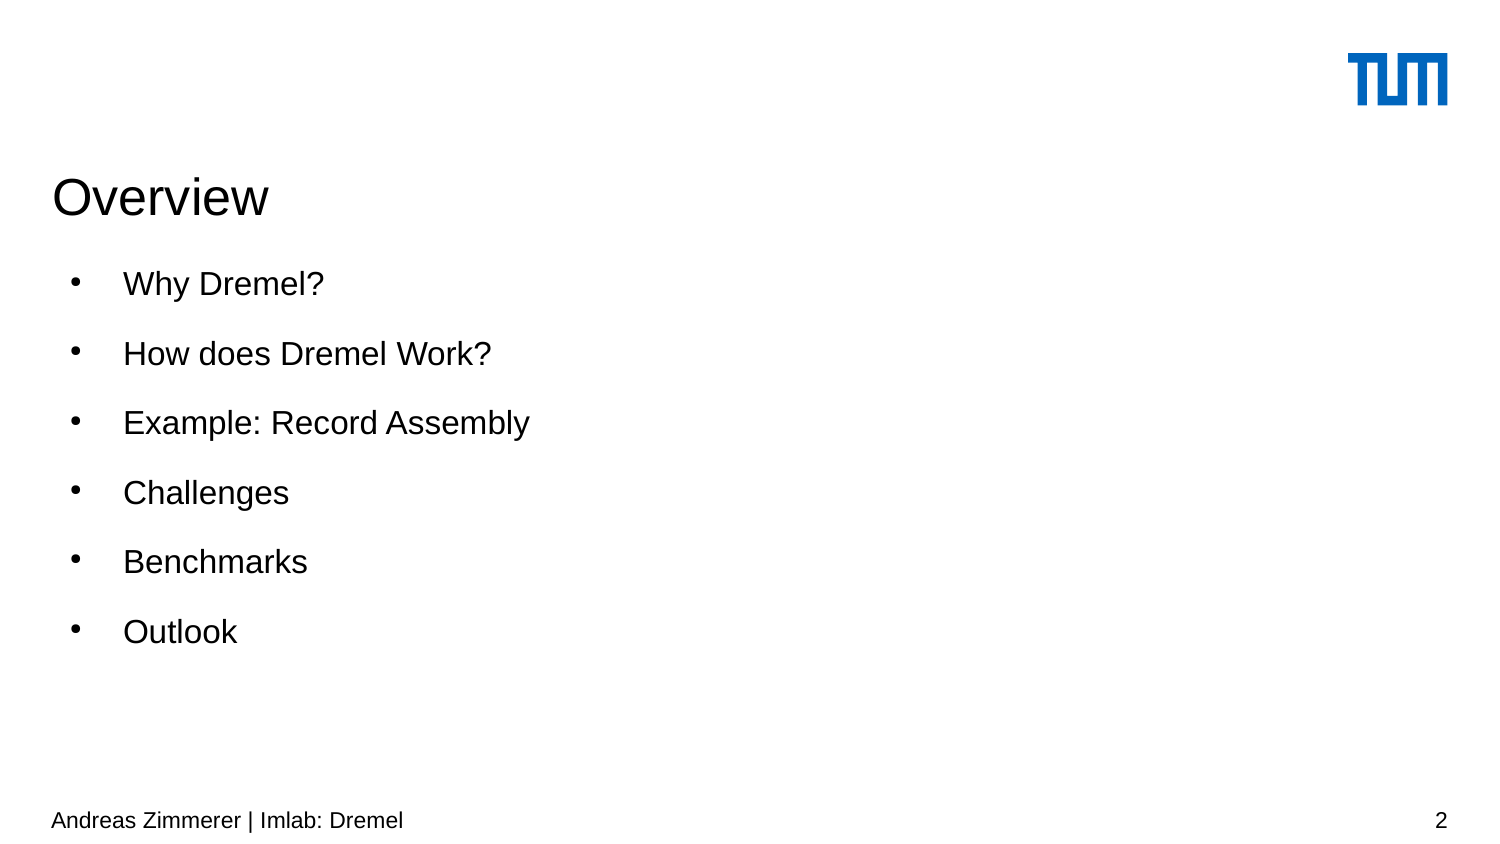

Overview
# Why Dremel?
How does Dremel Work?
Example: Record Assembly
Challenges
Benchmarks
Outlook
Andreas Zimmerer | Imlab: Dremel